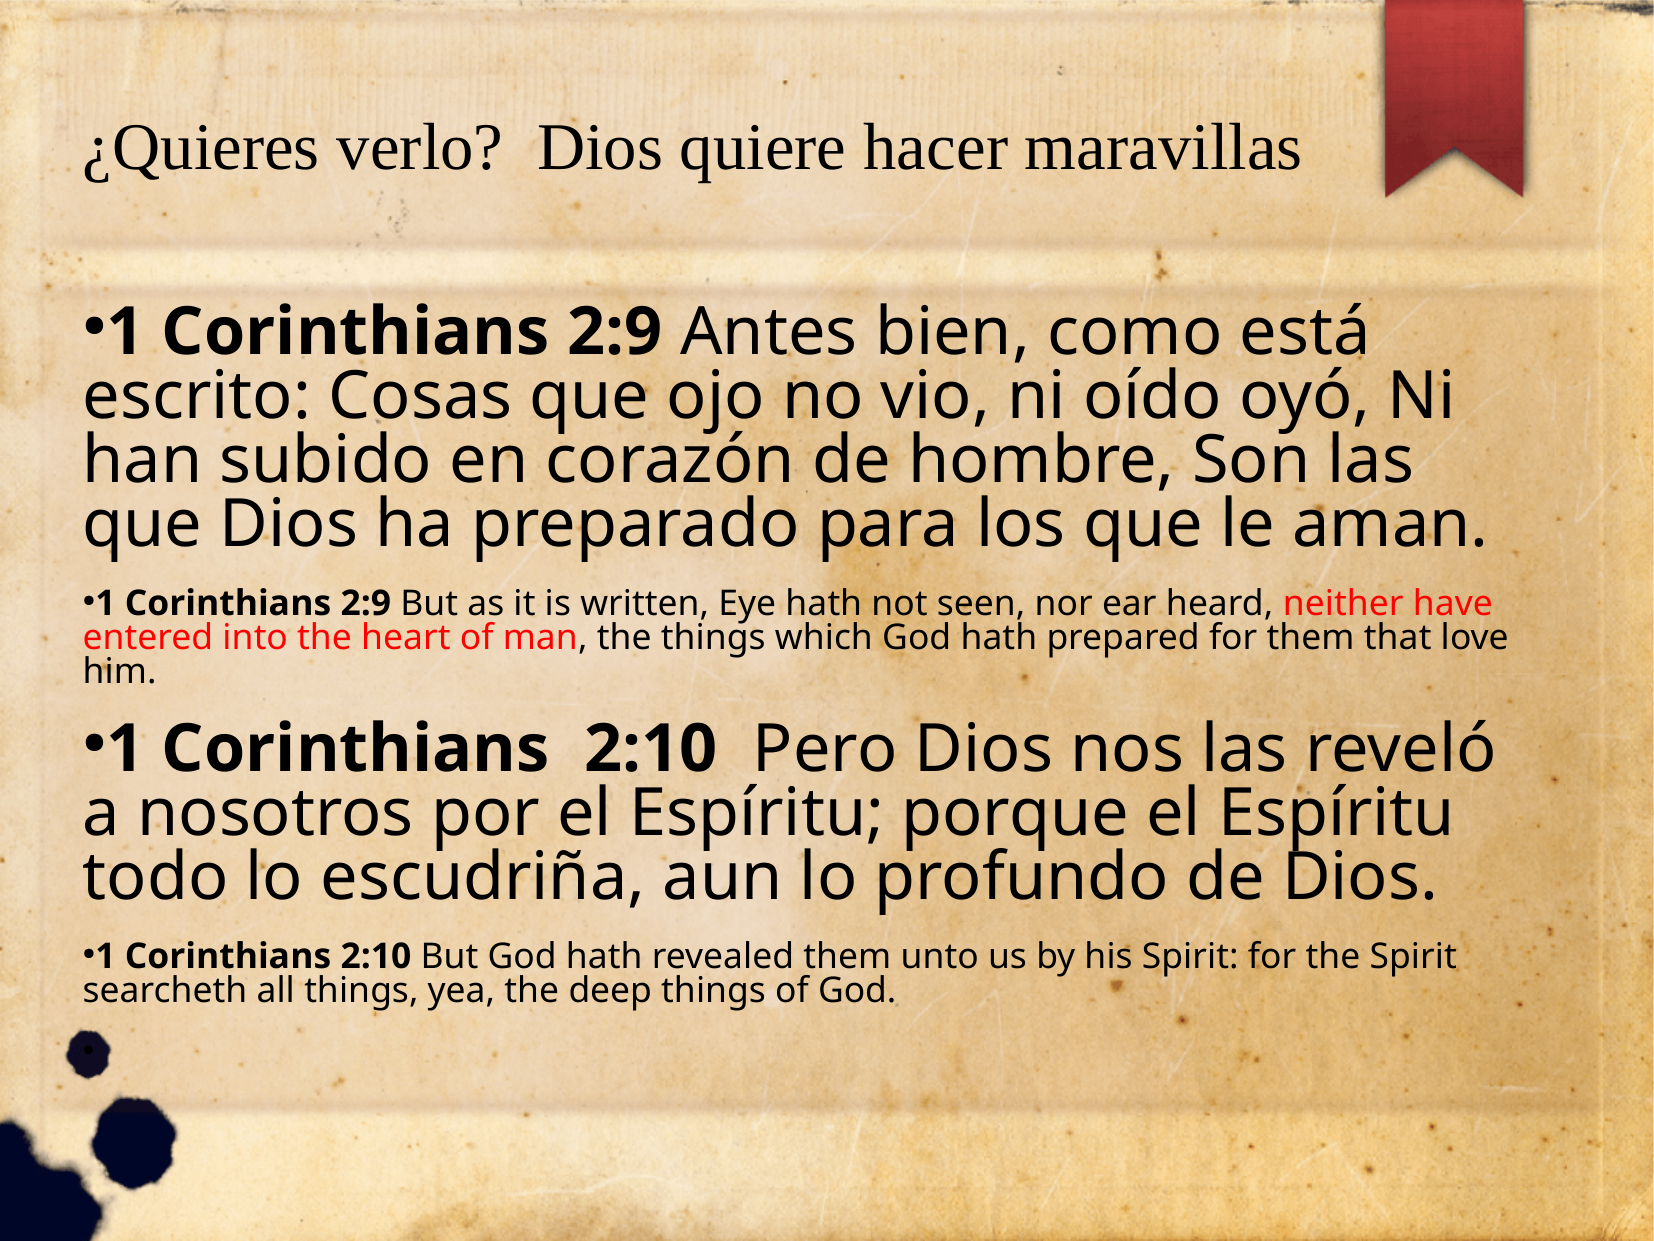

# ¿Quieres verlo? Dios quiere hacer maravillas
1 Corinthians 2:9 Antes bien, como está escrito: Cosas que ojo no vio, ni oído oyó, Ni han subido en corazón de hombre, Son las que Dios ha preparado para los que le aman.
1 Corinthians 2:9 But as it is written, Eye hath not seen, nor ear heard, neither have entered into the heart of man, the things which God hath prepared for them that love him.
1 Corinthians 2:10  Pero Dios nos las reveló a nosotros por el Espíritu; porque el Espíritu todo lo escudriña, aun lo profundo de Dios.
1 Corinthians 2:10 But God hath revealed them unto us by his Spirit: for the Spirit searcheth all things, yea, the deep things of God.